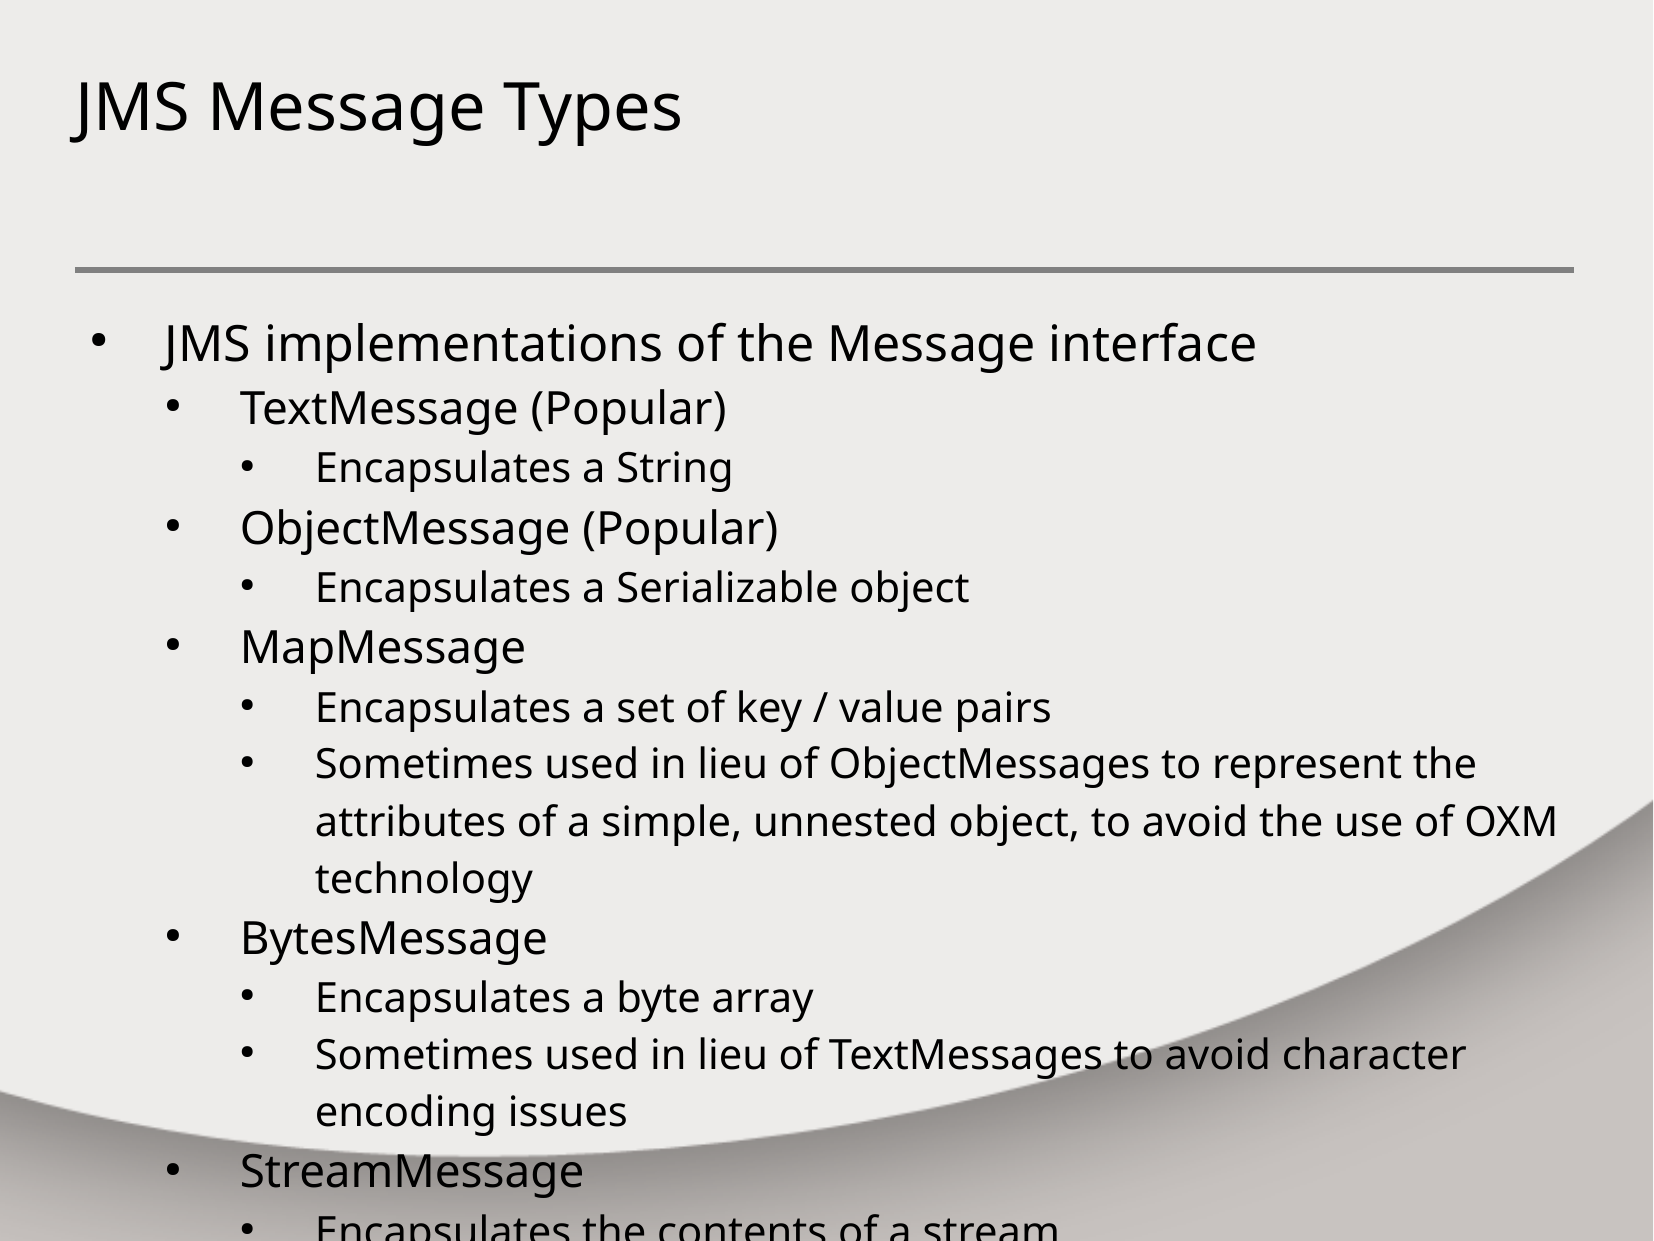

# JMS Message Types
JMS implementations of the Message interface
TextMessage (Popular)
Encapsulates a String
ObjectMessage (Popular)
Encapsulates a Serializable object
MapMessage
Encapsulates a set of key / value pairs
Sometimes used in lieu of ObjectMessages to represent the attributes of a simple, unnested object, to avoid the use of OXM technology
BytesMessage
Encapsulates a byte array
Sometimes used in lieu of TextMessages to avoid character encoding issues
StreamMessage
Encapsulates the contents of a stream